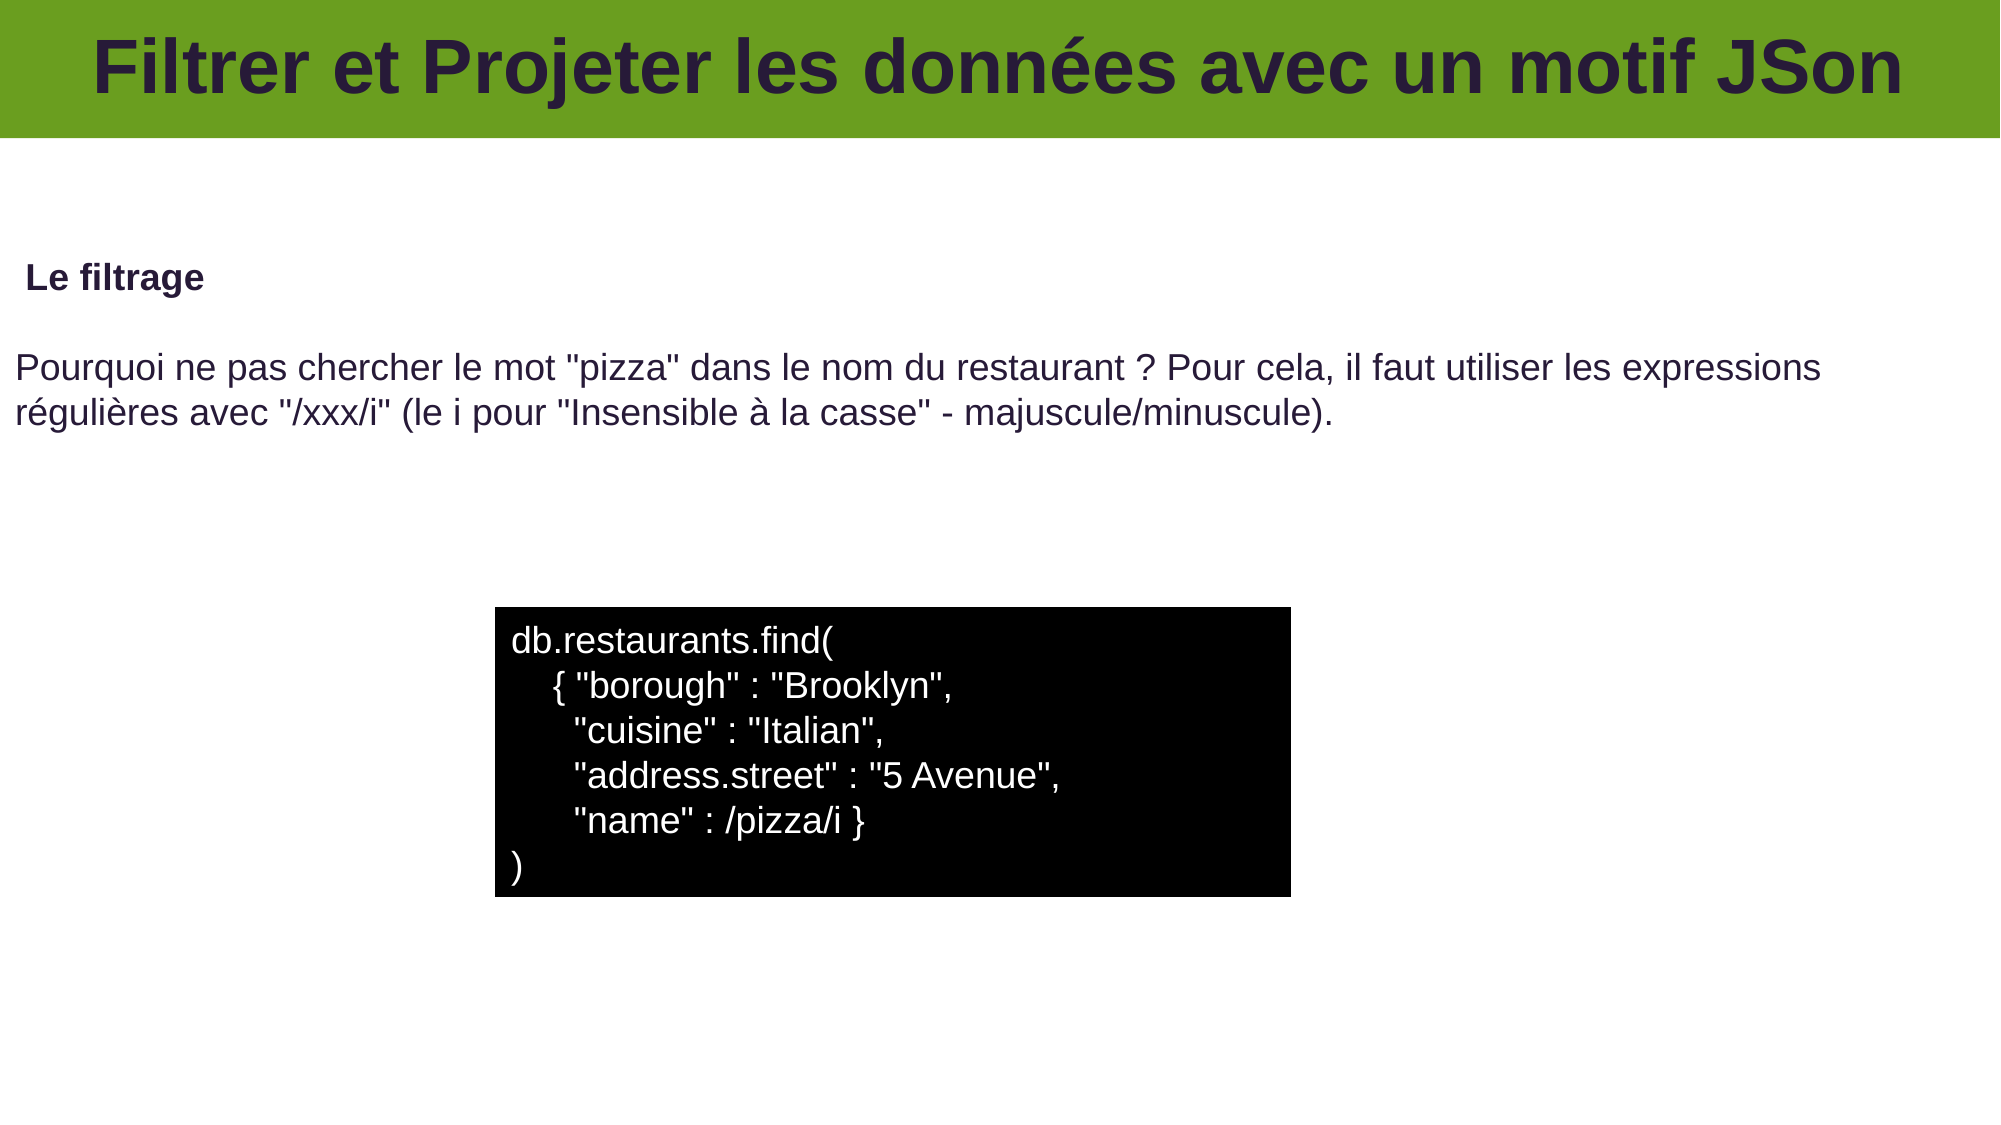

Filtrer et Projeter les données avec un motif JSon
 Le filtrage
Pourquoi ne pas chercher le mot "pizza" dans le nom du restaurant ? Pour cela, il faut utiliser les expressions régulières avec "/xxx/i" (le i pour "Insensible à la casse" - majuscule/minuscule).
db.restaurants.find(
 { "borough" : "Brooklyn",
 "cuisine" : "Italian",
 "address.street" : "5 Avenue",
 "name" : /pizza/i }
)